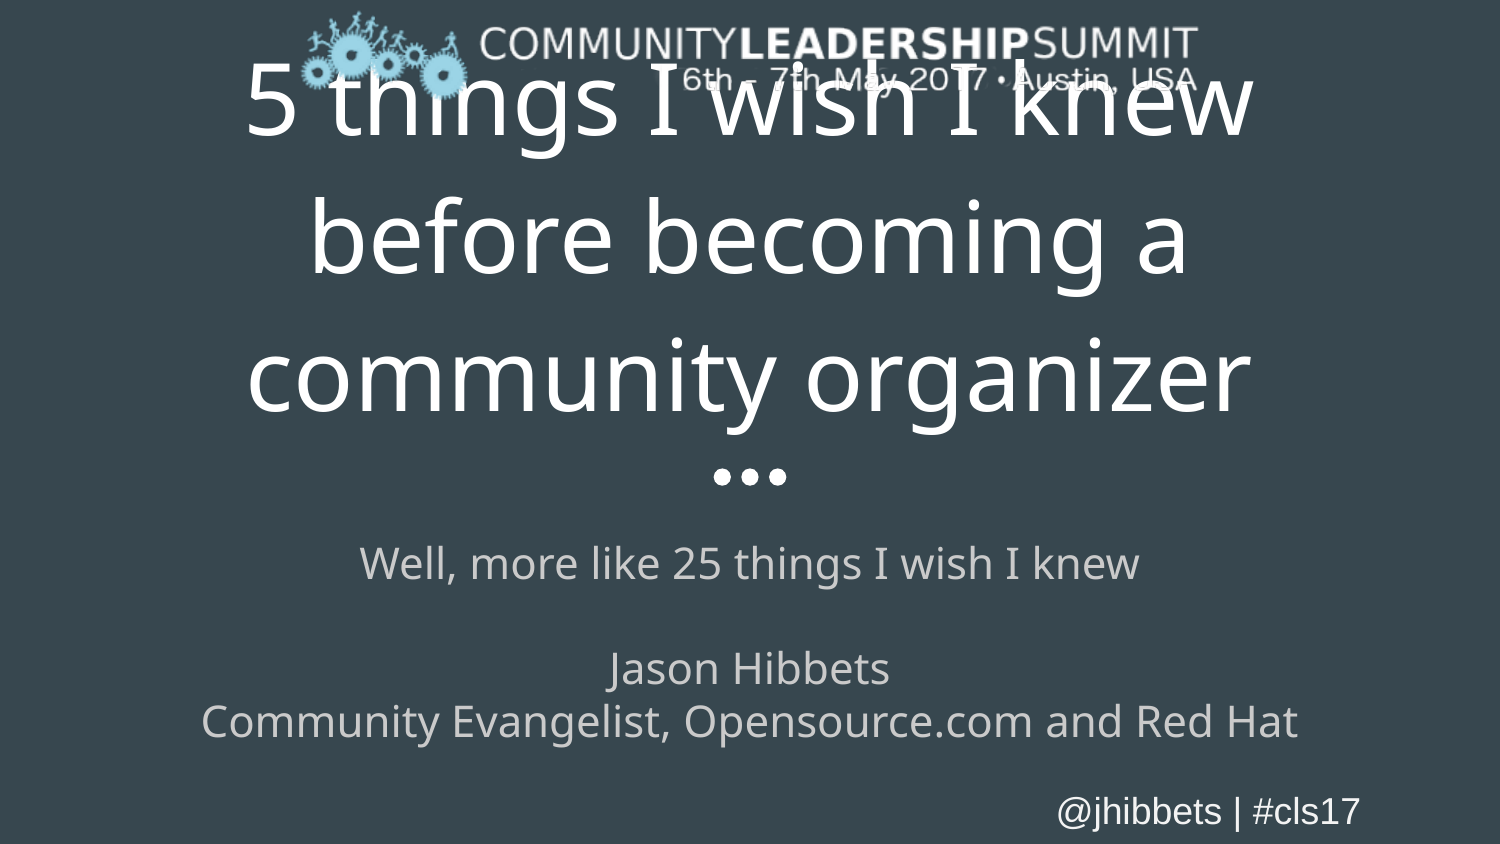

# 5 things I wish I knew before becoming a community organizer
Well, more like 25 things I wish I knew
Jason Hibbets
Community Evangelist, Opensource.com and Red Hat